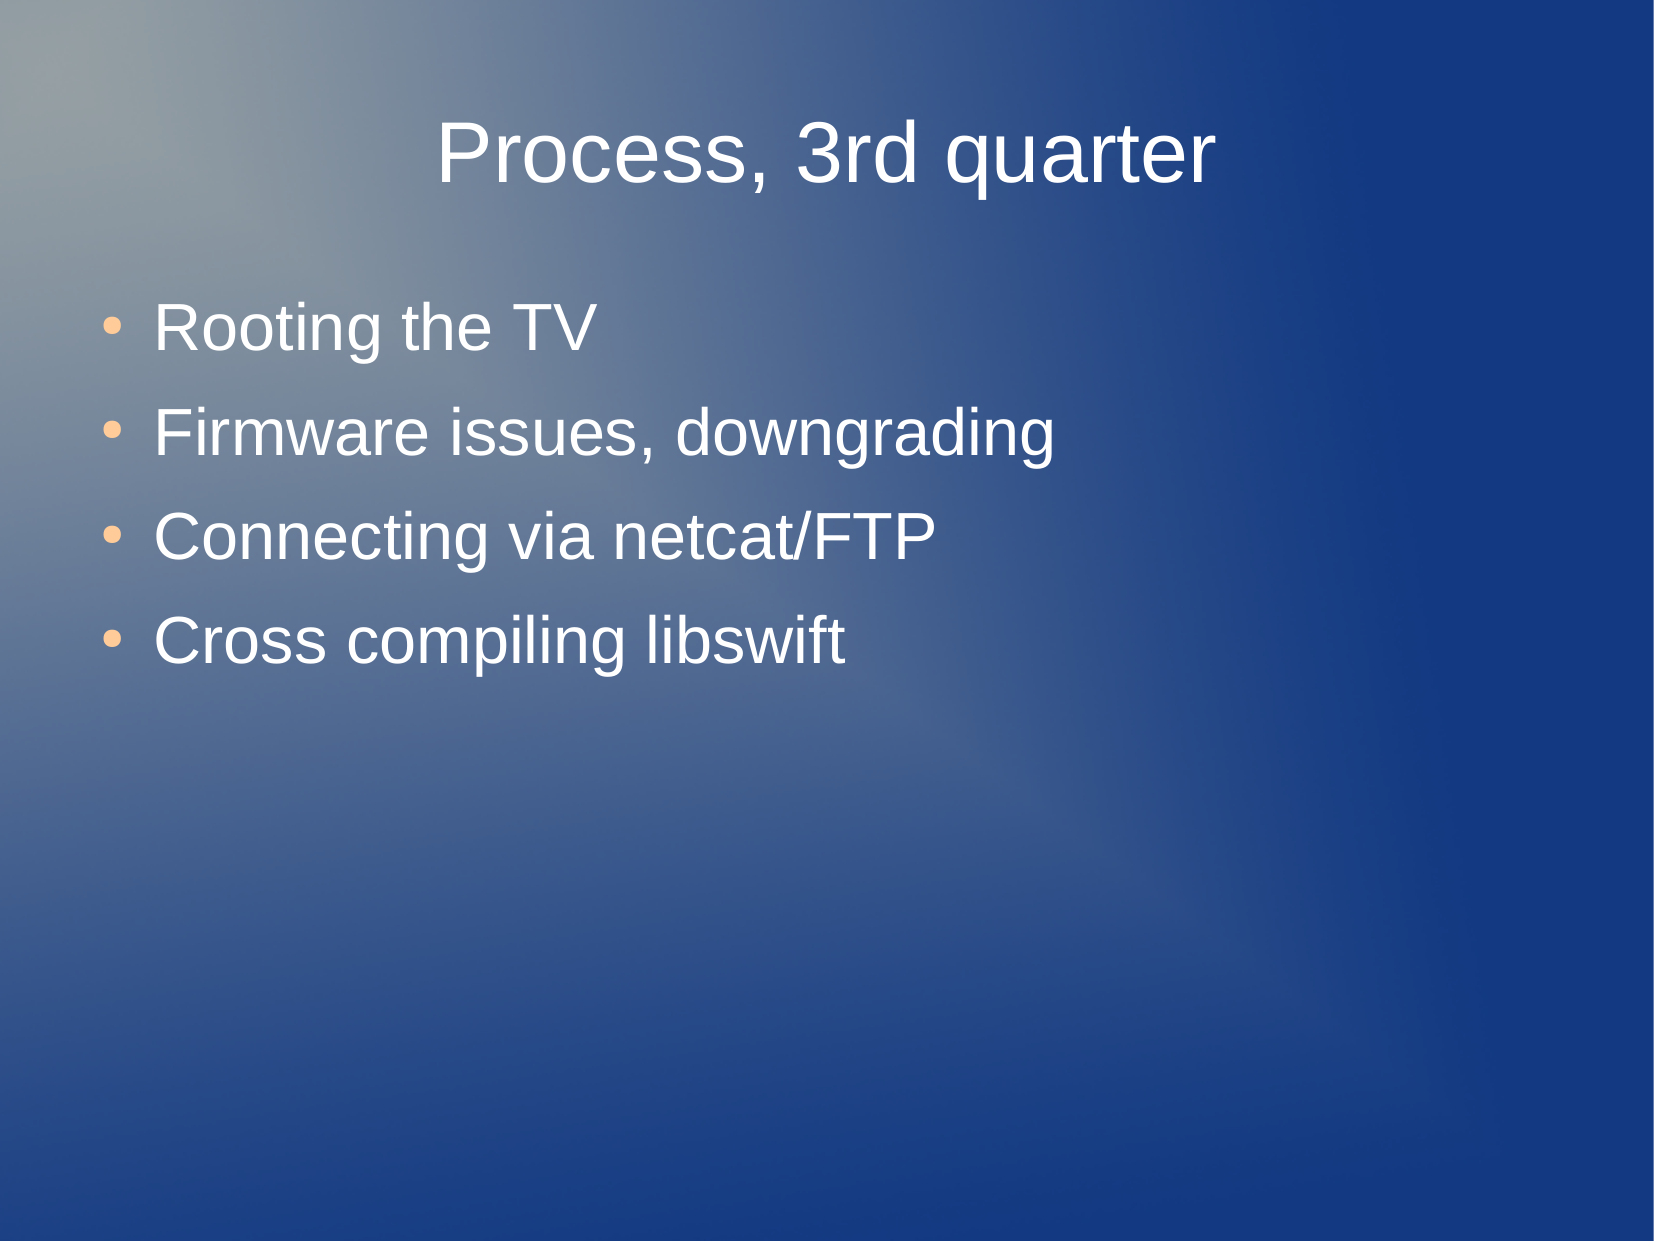

# Process, 3rd quarter
Rooting the TV
Firmware issues, downgrading
Connecting via netcat/FTP
Cross compiling libswift